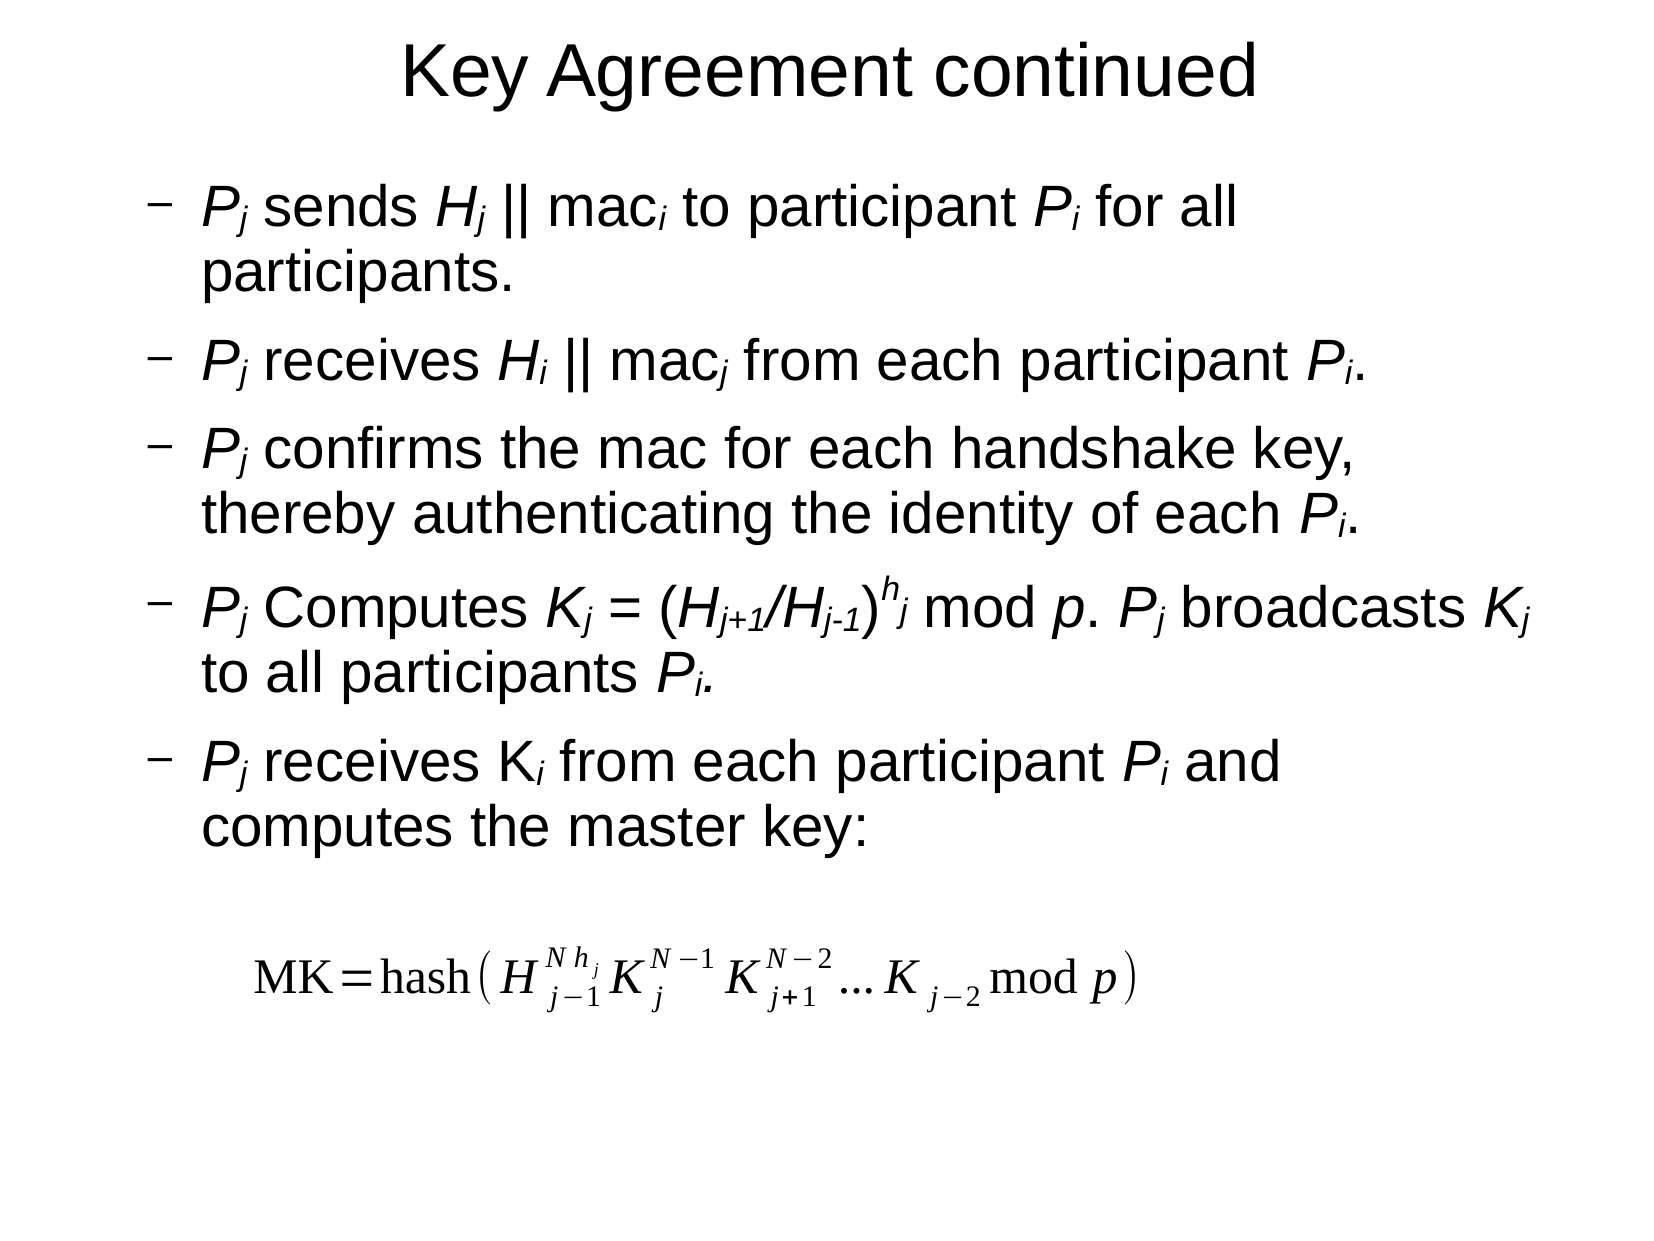

# Key Agreement continued
Pj sends Hj || maci to participant Pi for all participants.
Pj receives Hi || macj from each participant Pi.
Pj confirms the mac for each handshake key, thereby authenticating the identity of each Pi.
Pj Computes Kj = (Hj+1/Hj-1)hj mod p. Pj broadcasts Kj to all participants Pi.
Pj receives Ki from each participant Pi and computes the master key: